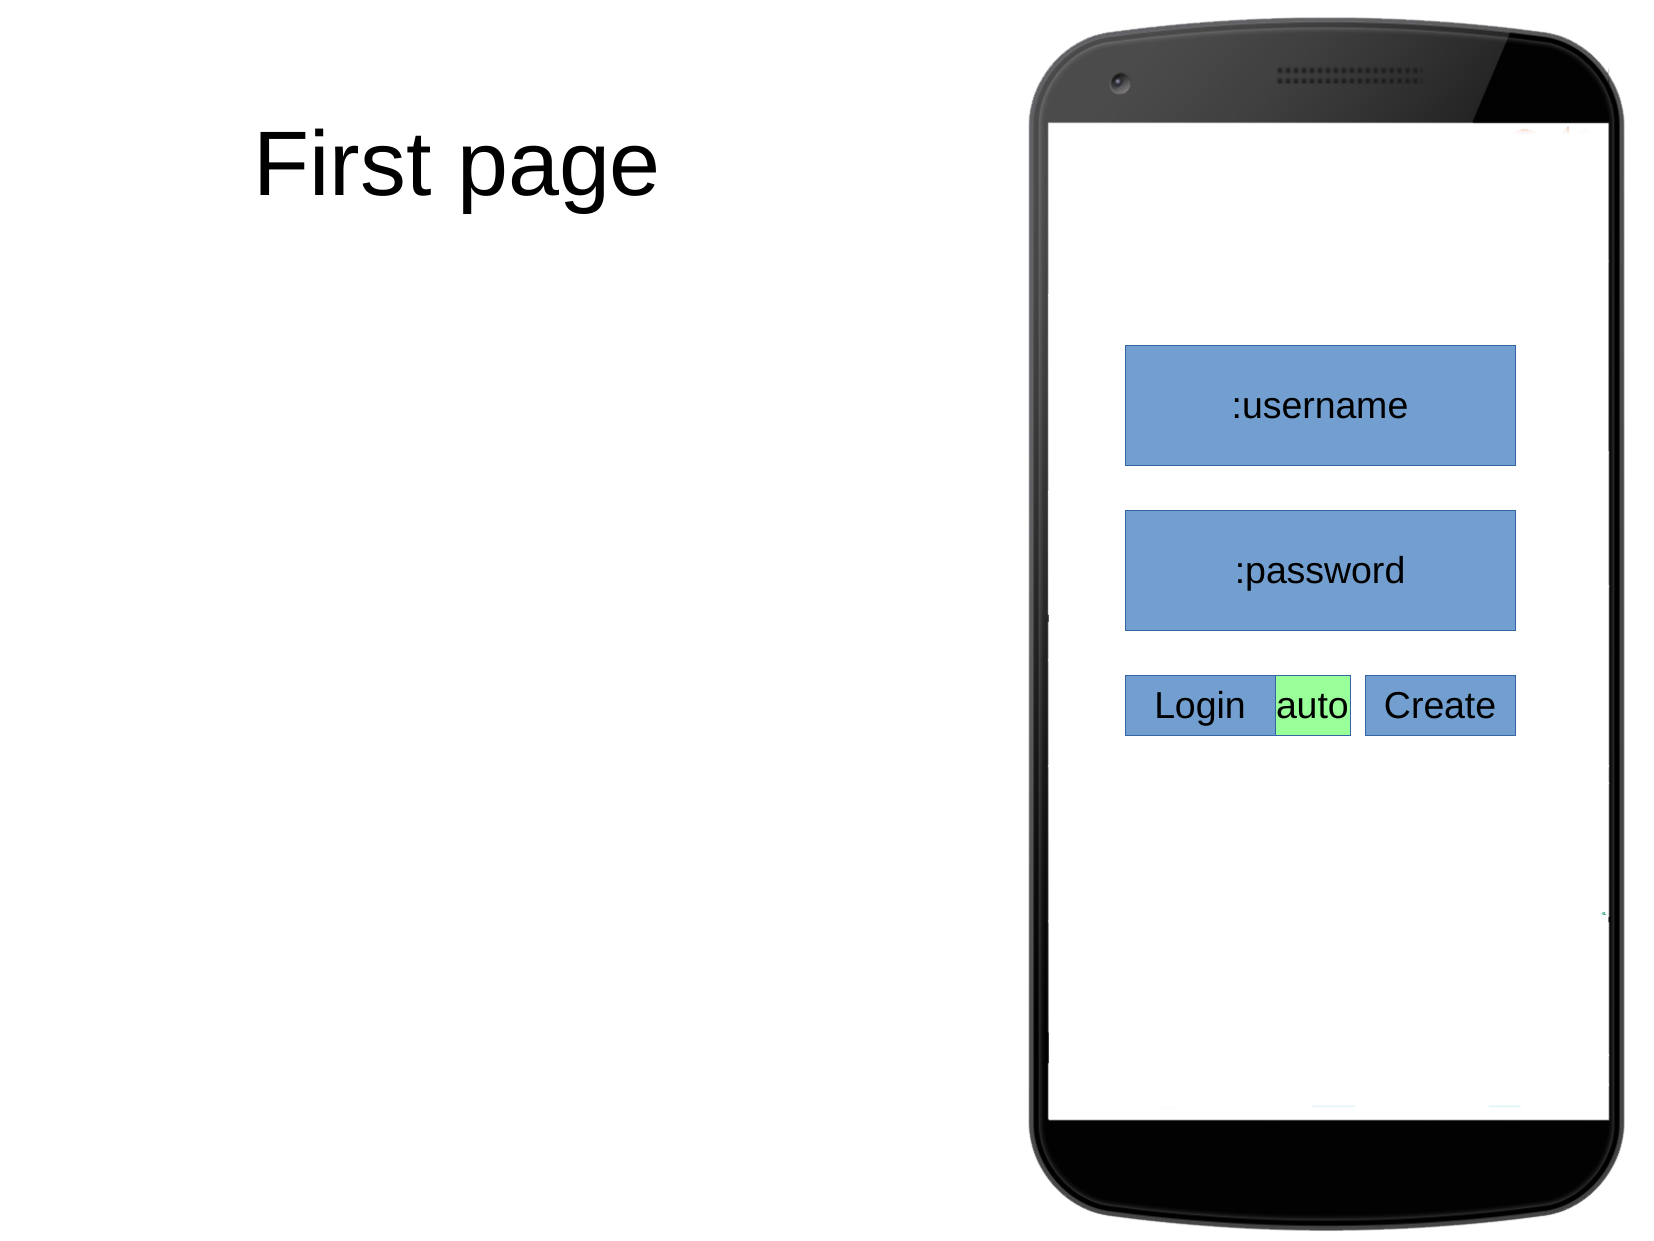

# First page
:username
:password
Login
auto
Create